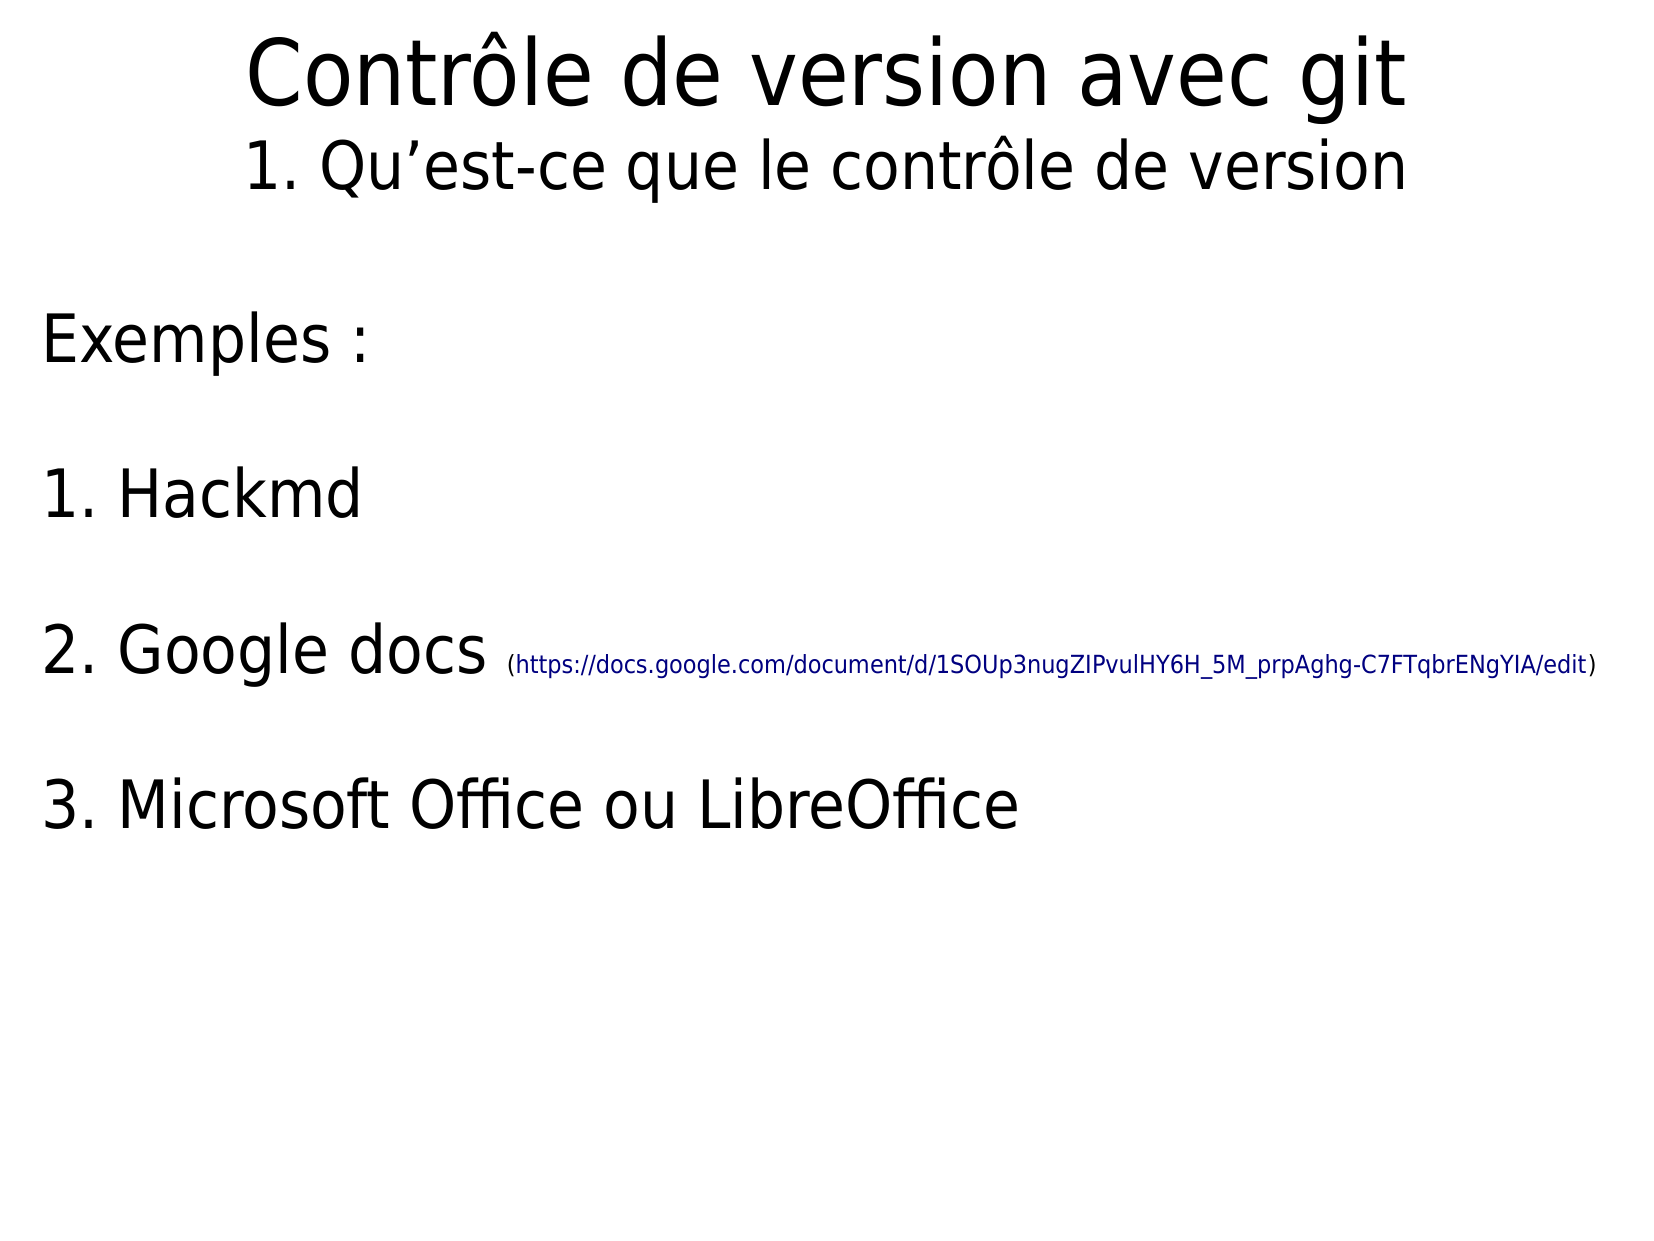

# Contrôle de version avec git 1. Qu’est-ce que le contrôle de version
Exemples :
1. Hackmd
2. Google docs (https://docs.google.com/document/d/1SOUp3nugZIPvulHY6H_5M_prpAghg-C7FTqbrENgYIA/edit)
3. Microsoft Office ou LibreOffice